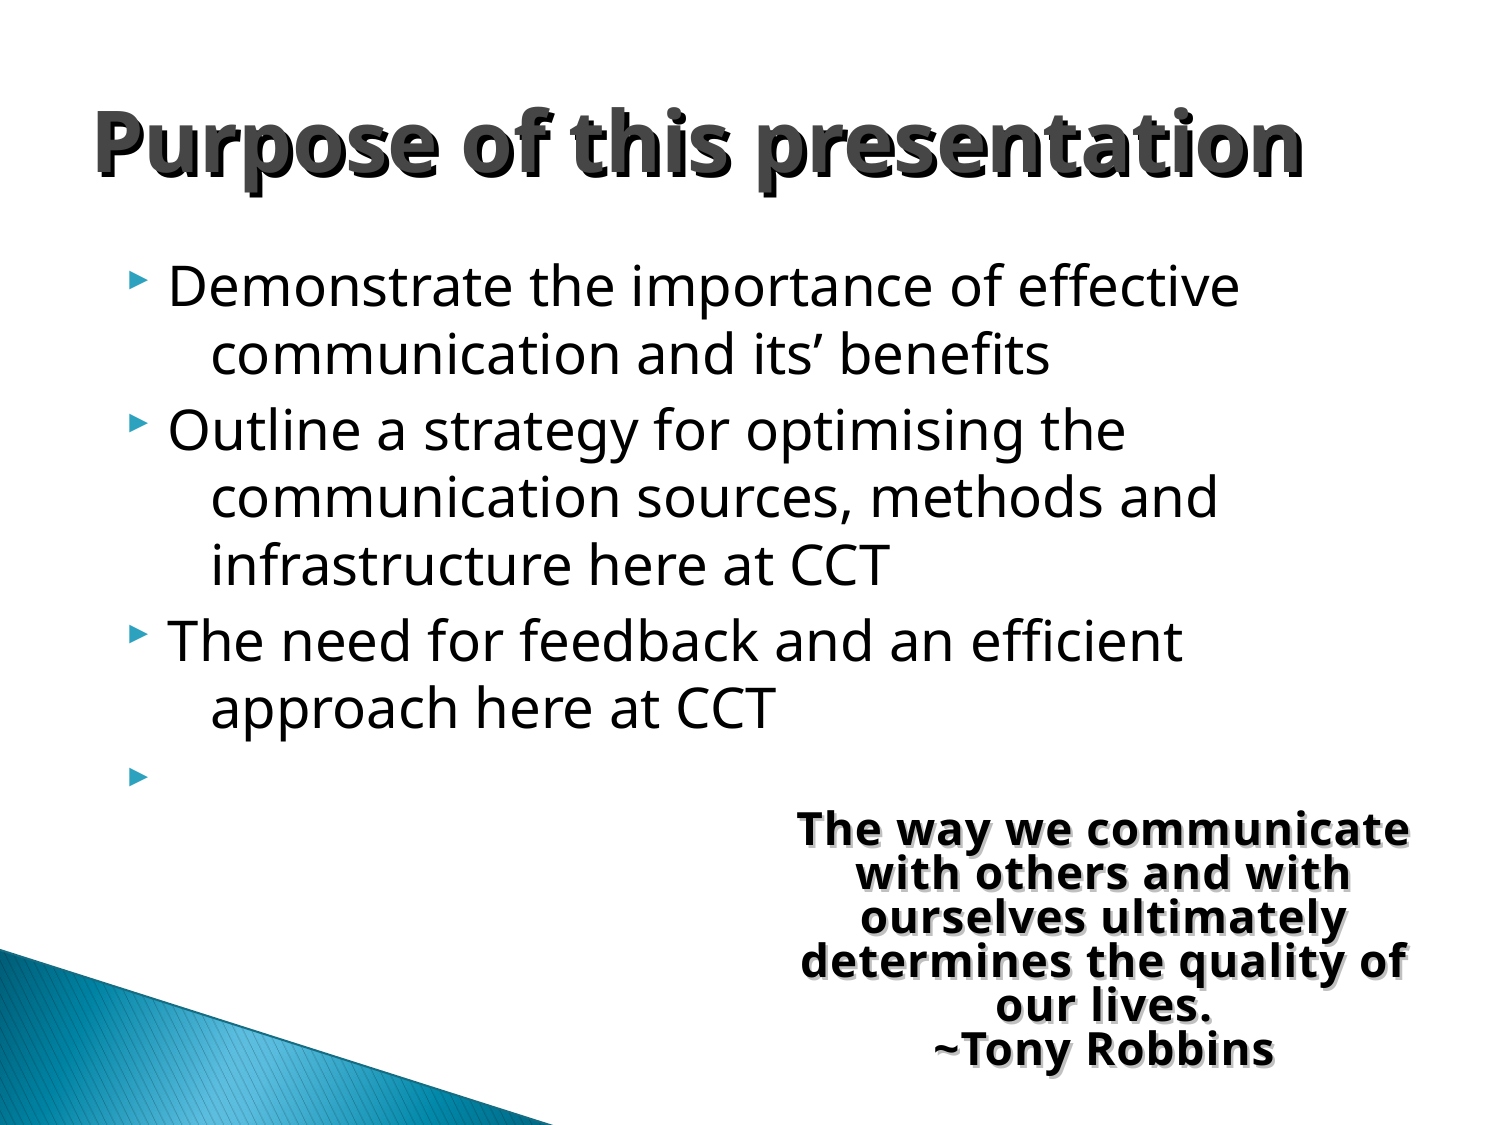

Purpose of this presentation
# Demonstrate the importance of effective communication and its’ benefits
Outline a strategy for optimising the communication sources, methods and infrastructure here at CCT
The need for feedback and an efficient approach here at CCT
The way we communicate with others and with ourselves ultimately determines the quality of our lives.
~Tony Robbins